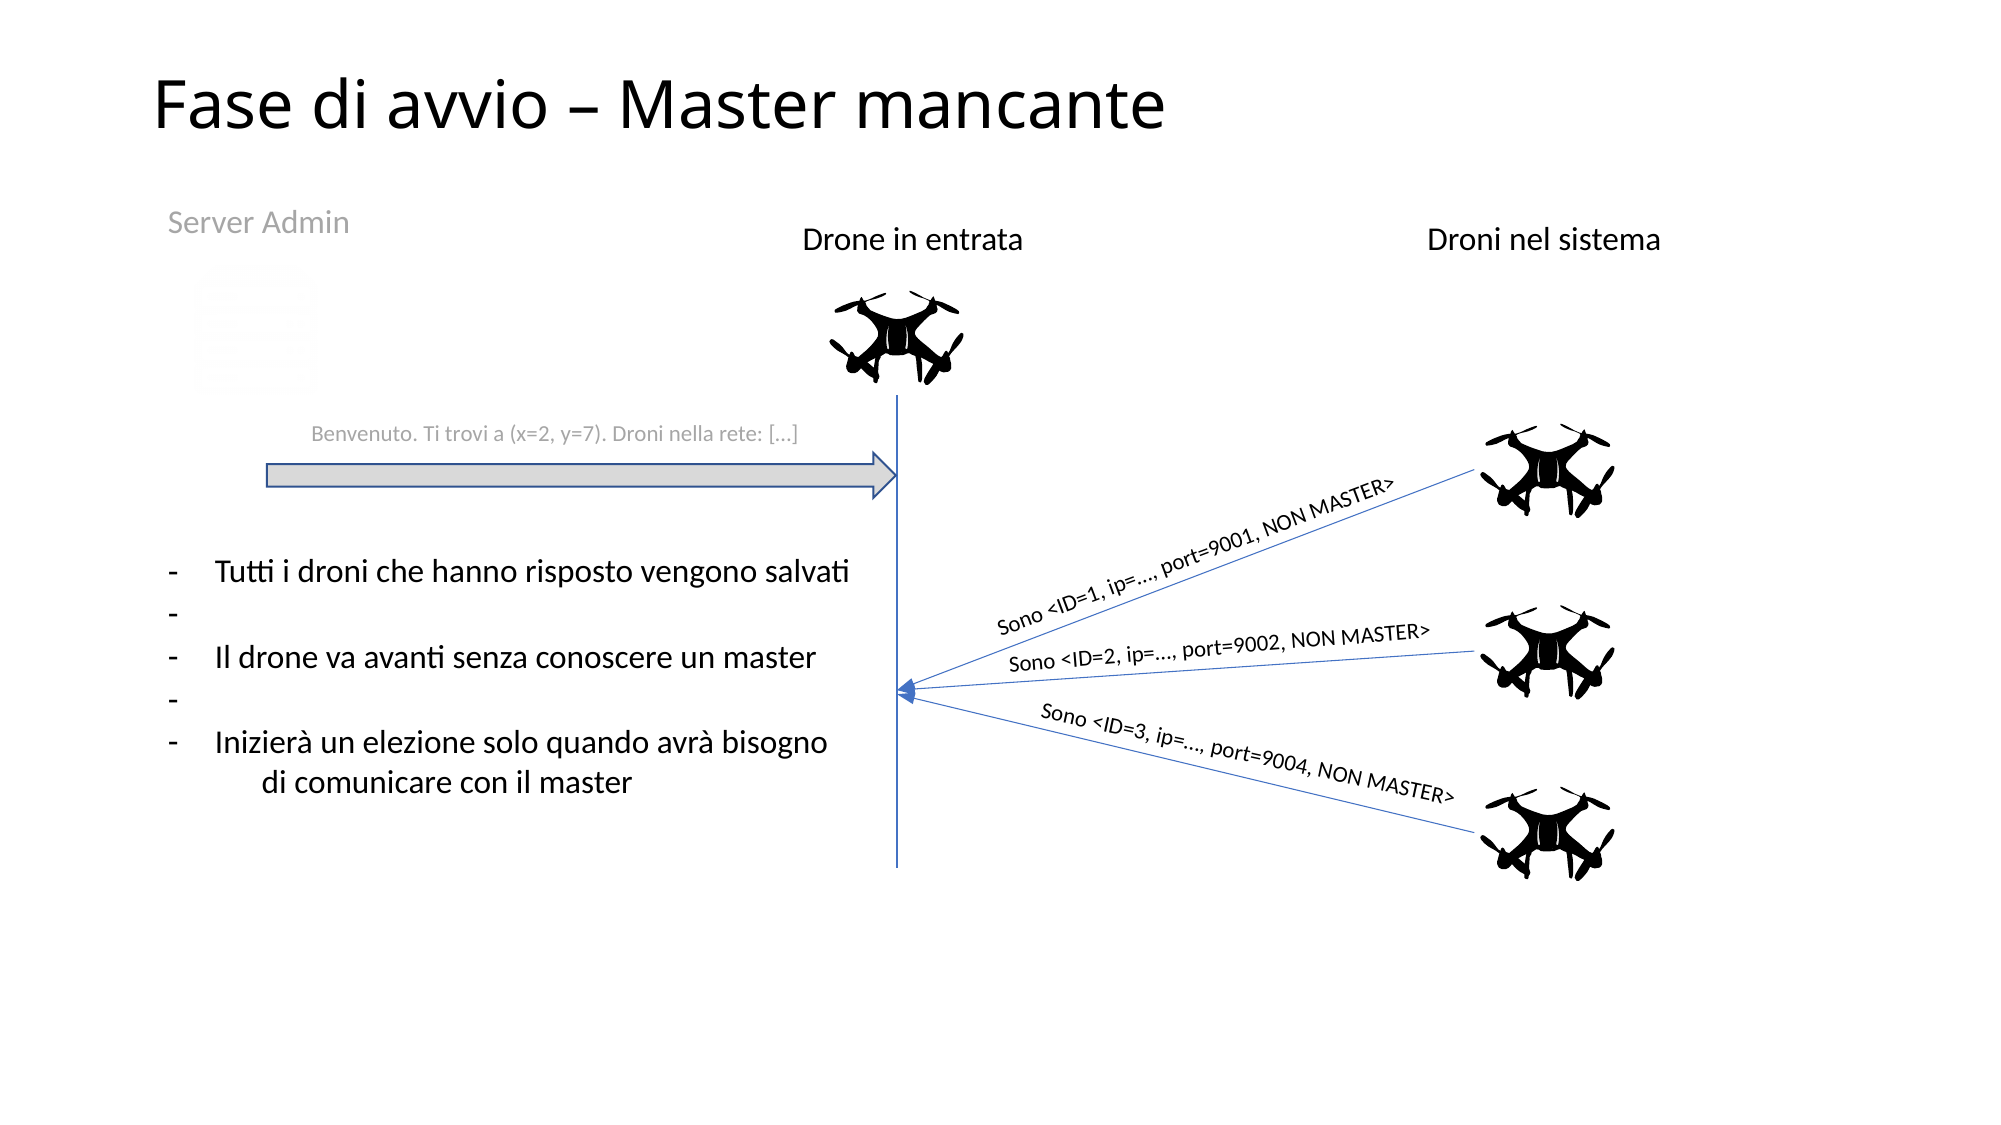

# Fase di avvio – Master mancante
Server Admin
Drone in entrata
Droni nel sistema
Benvenuto. Ti trovi a (x=2, y=7). Droni nella rete: […]
Sono <ID=1, ip=…, port=9001, NON MASTER>
Tutti i droni che hanno risposto vengono salvati
Il drone va avanti senza conoscere un master
Inizierà un elezione solo quando avrà bisogno di comunicare con il master
Sono <ID=2, ip=…, port=9002, NON MASTER>
Sono <ID=3, ip=…, port=9004, NON MASTER>